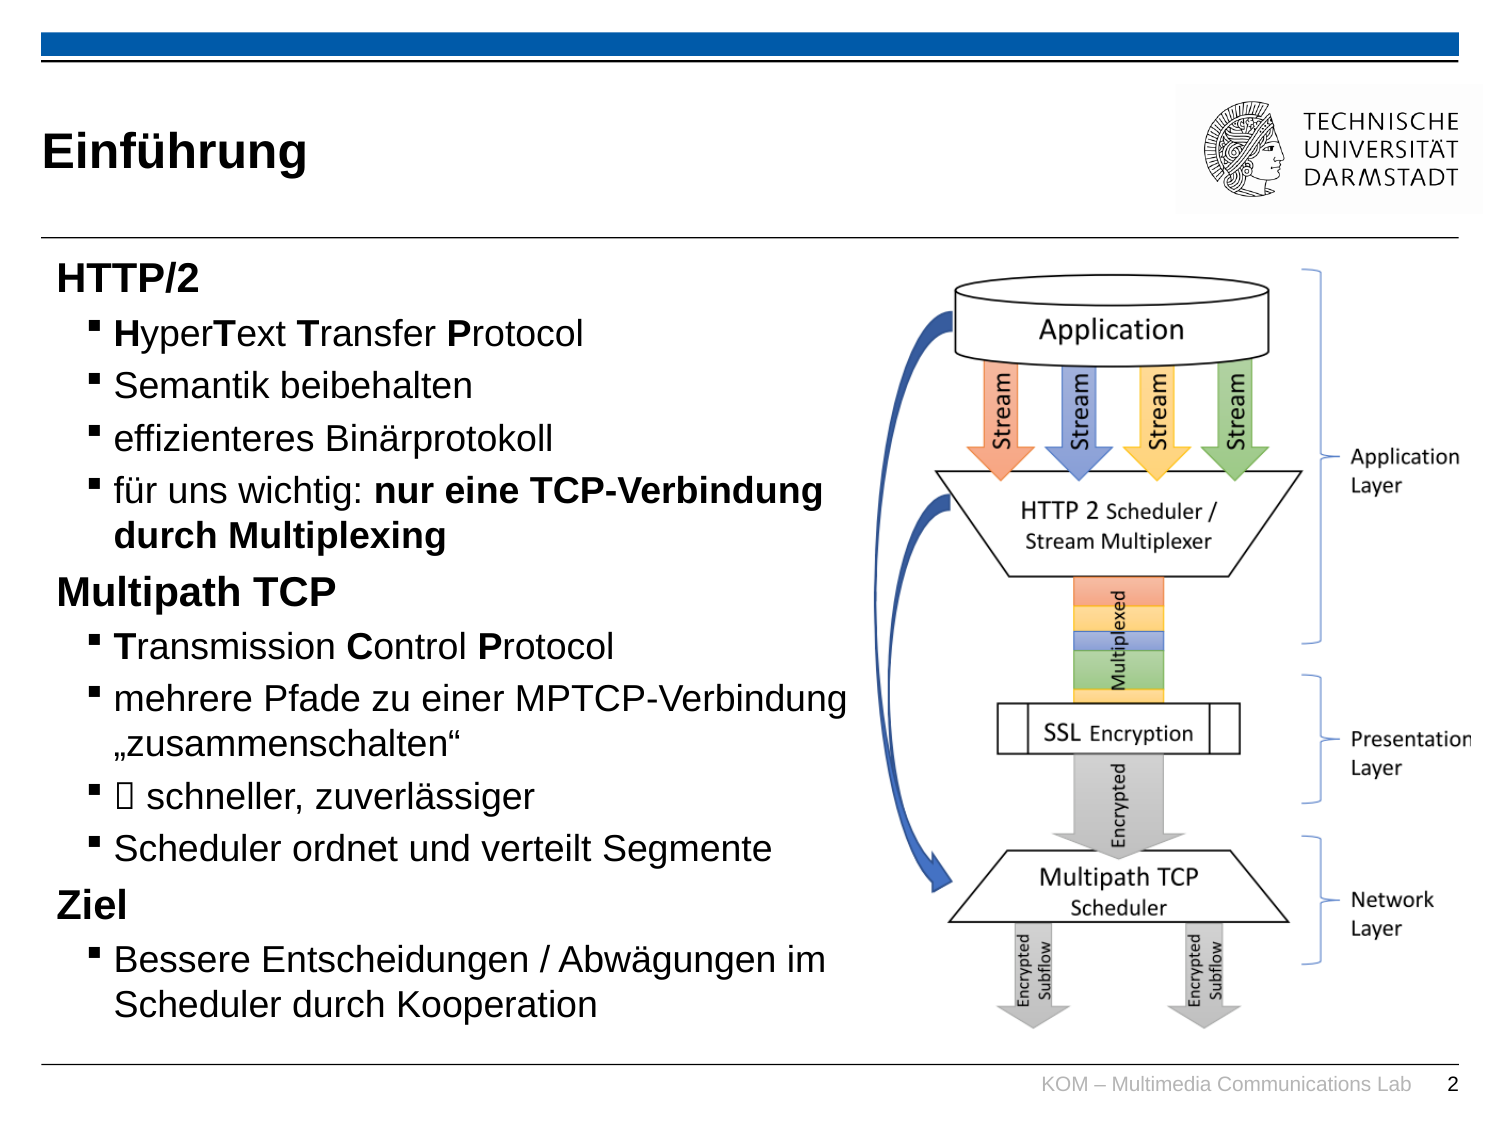

Einführung
# HTTP/2
HyperText Transfer Protocol
Semantik beibehalten
effizienteres Binärprotokoll
für uns wichtig: nur eine TCP-Verbindung durch Multiplexing
Multipath TCP
Transmission Control Protocol
mehrere Pfade zu einer MPTCP-Verbindung „zusammenschalten“
 schneller, zuverlässiger
Scheduler ordnet und verteilt Segmente
Ziel
Bessere Entscheidungen / Abwägungen im Scheduler durch Kooperation